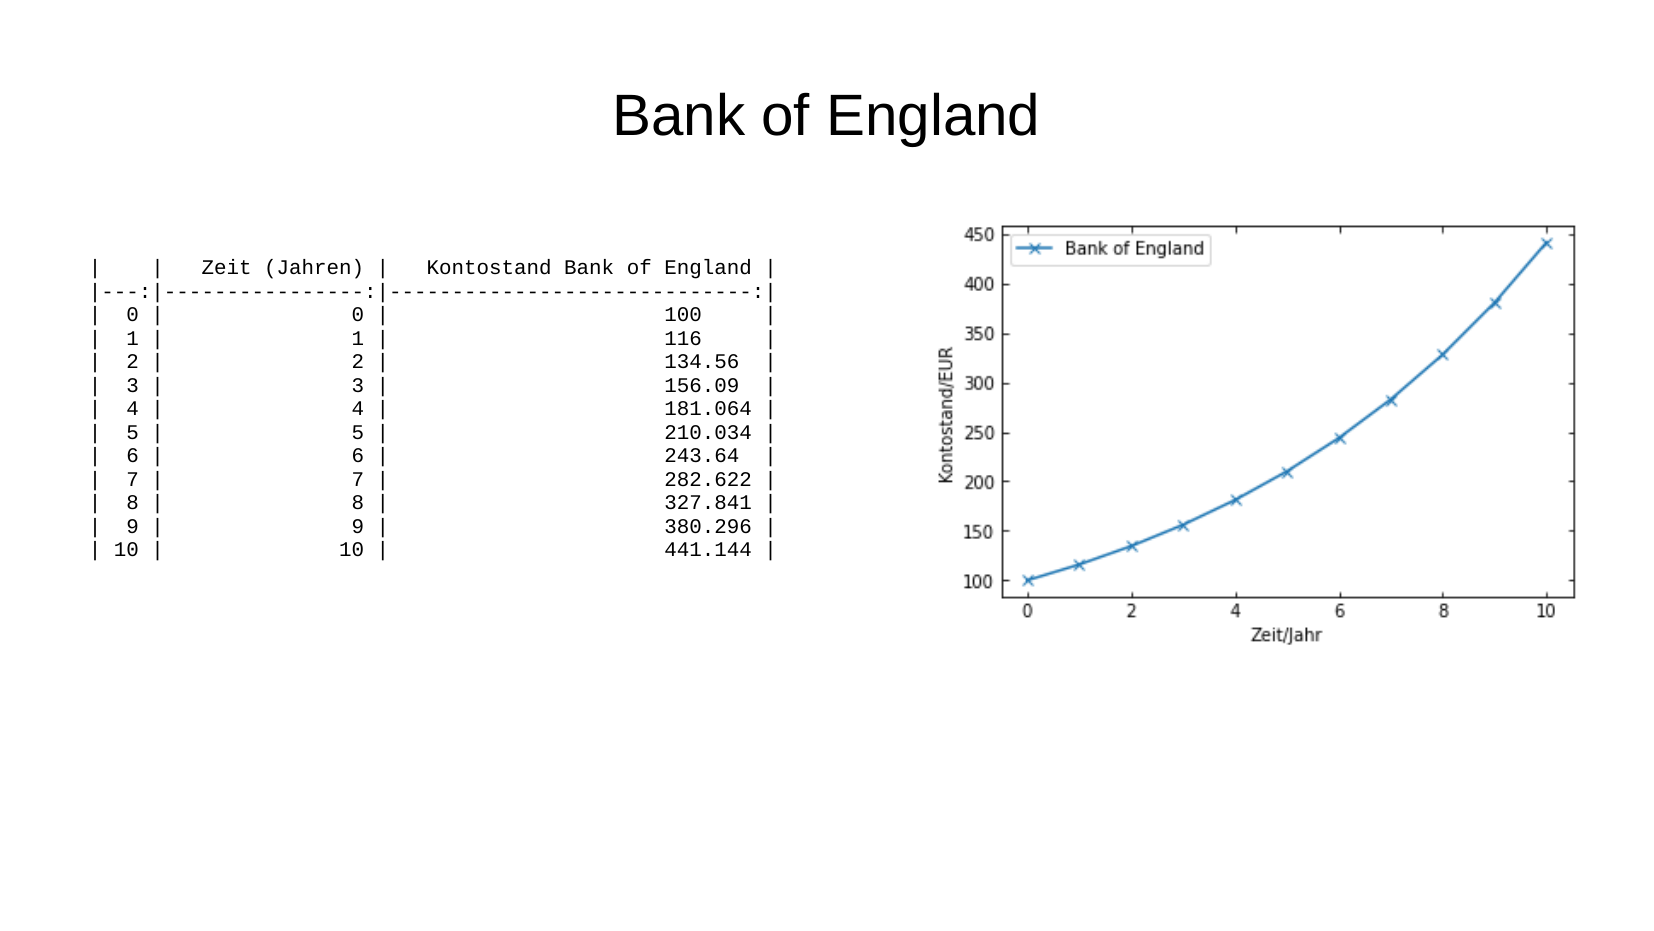

# Bank of England
| | Zeit (Jahren) | Kontostand Bank of England |
|---:|----------------:|-----------------------------:|
| 0 | 0 | 100 |
| 1 | 1 | 116 |
| 2 | 2 | 134.56 |
| 3 | 3 | 156.09 |
| 4 | 4 | 181.064 |
| 5 | 5 | 210.034 |
| 6 | 6 | 243.64 |
| 7 | 7 | 282.622 |
| 8 | 8 | 327.841 |
| 9 | 9 | 380.296 |
| 10 | 10 | 441.144 |